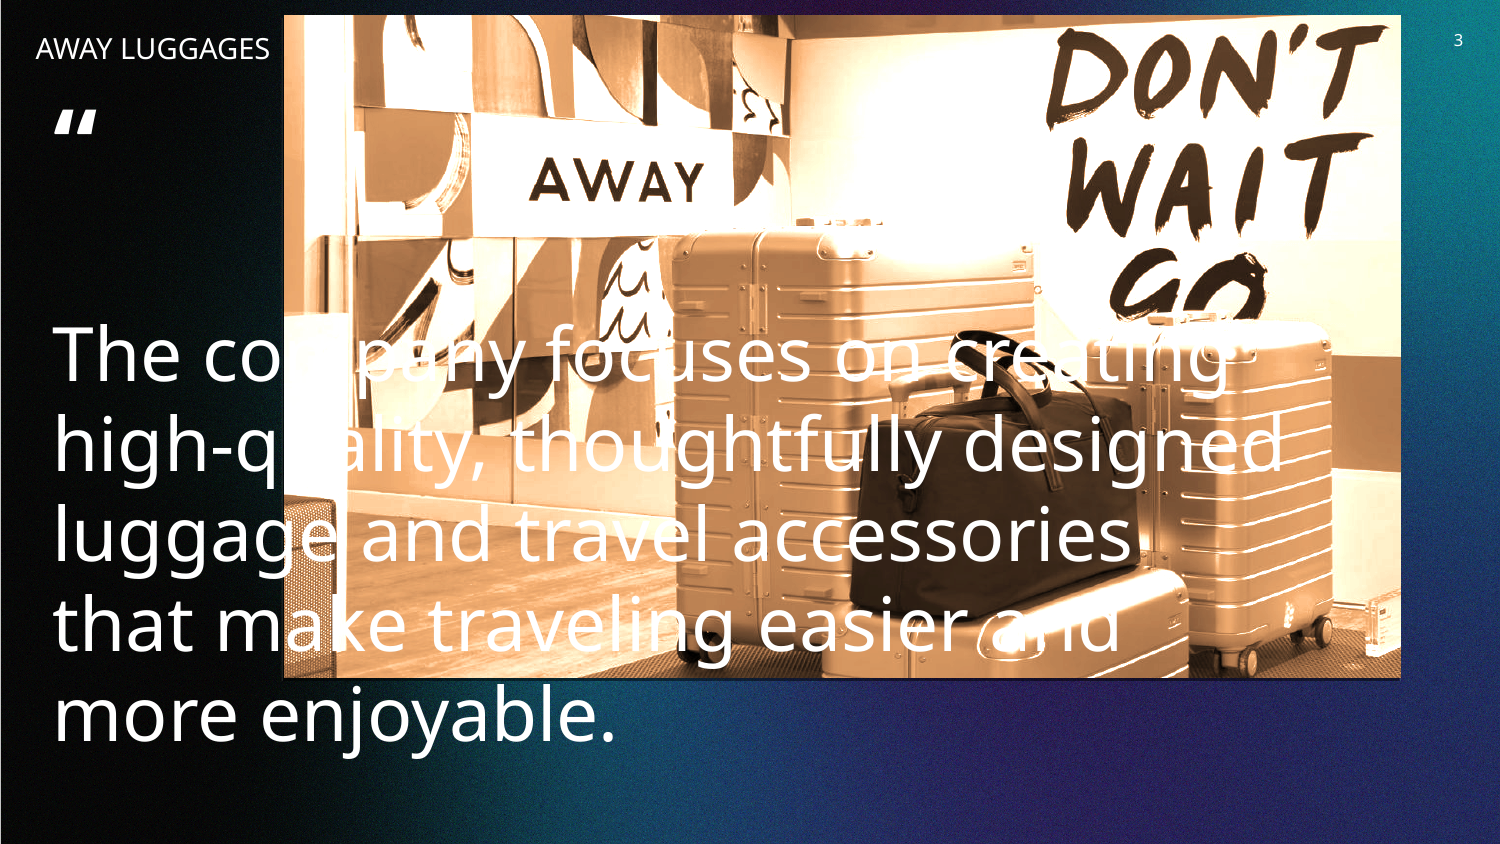

# AWAY LUGGAGES
The company focuses on creating high-quality, thoughtfully designed luggage and travel accessories that make traveling easier and more enjoyable.